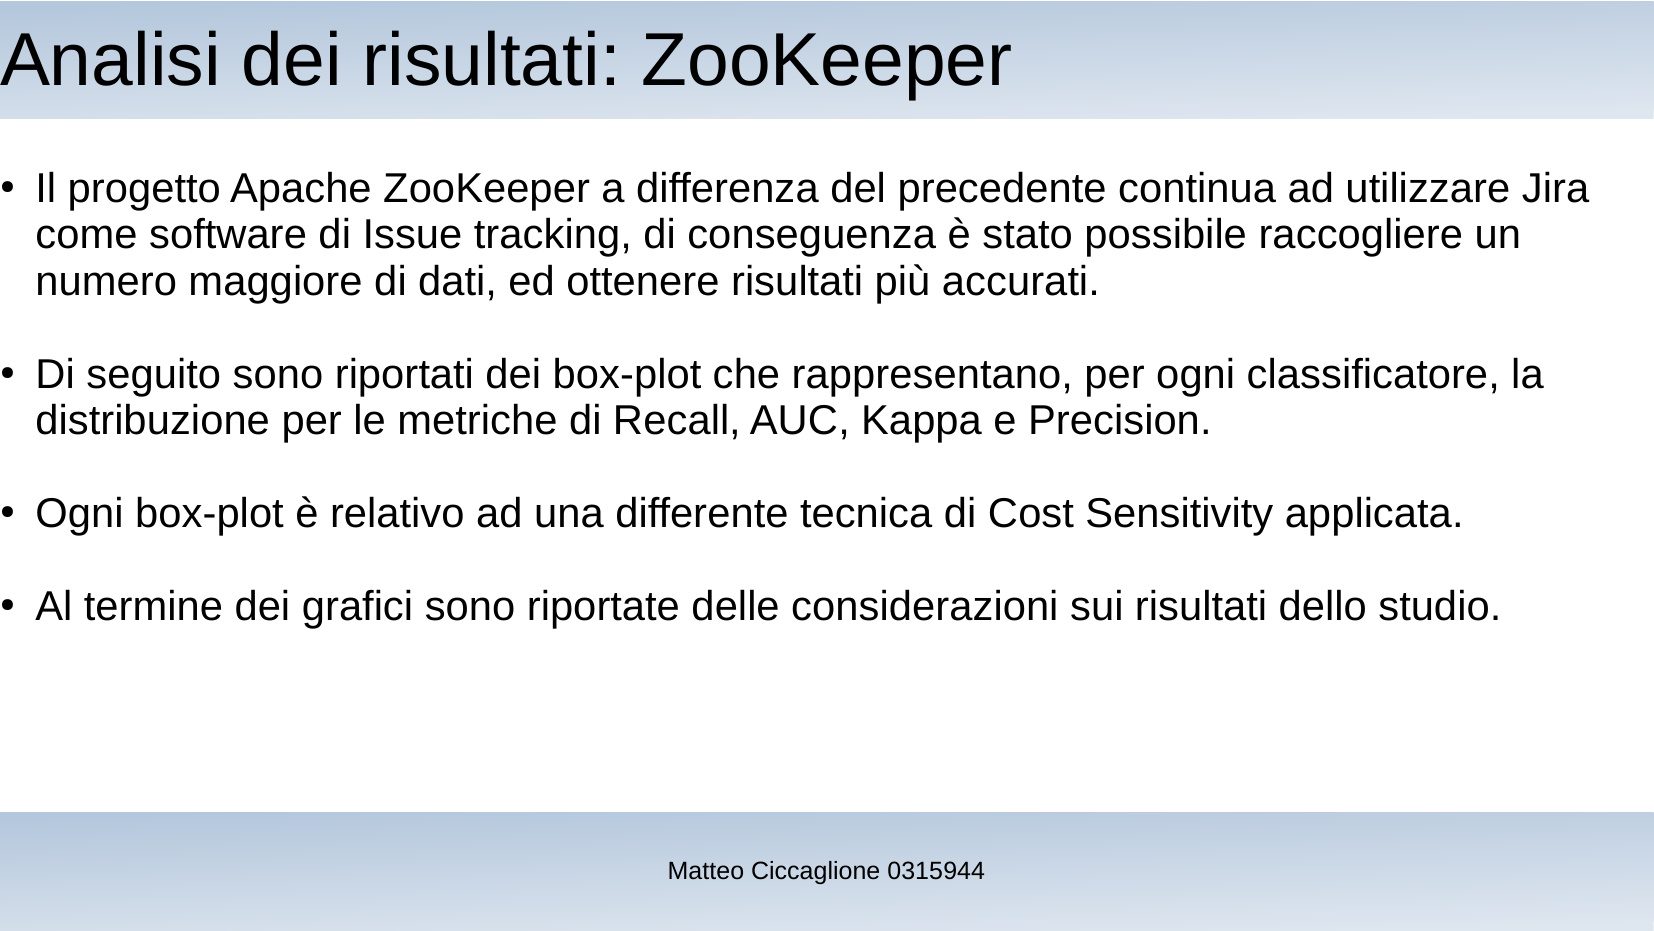

Analisi dei risultati: ZooKeeper
# Il progetto Apache ZooKeeper a differenza del precedente continua ad utilizzare Jira come software di Issue tracking, di conseguenza è stato possibile raccogliere un numero maggiore di dati, ed ottenere risultati più accurati.
Di seguito sono riportati dei box-plot che rappresentano, per ogni classificatore, la distribuzione per le metriche di Recall, AUC, Kappa e Precision.
Ogni box-plot è relativo ad una differente tecnica di Cost Sensitivity applicata.
Al termine dei grafici sono riportate delle considerazioni sui risultati dello studio.
Matteo Ciccaglione 0315944